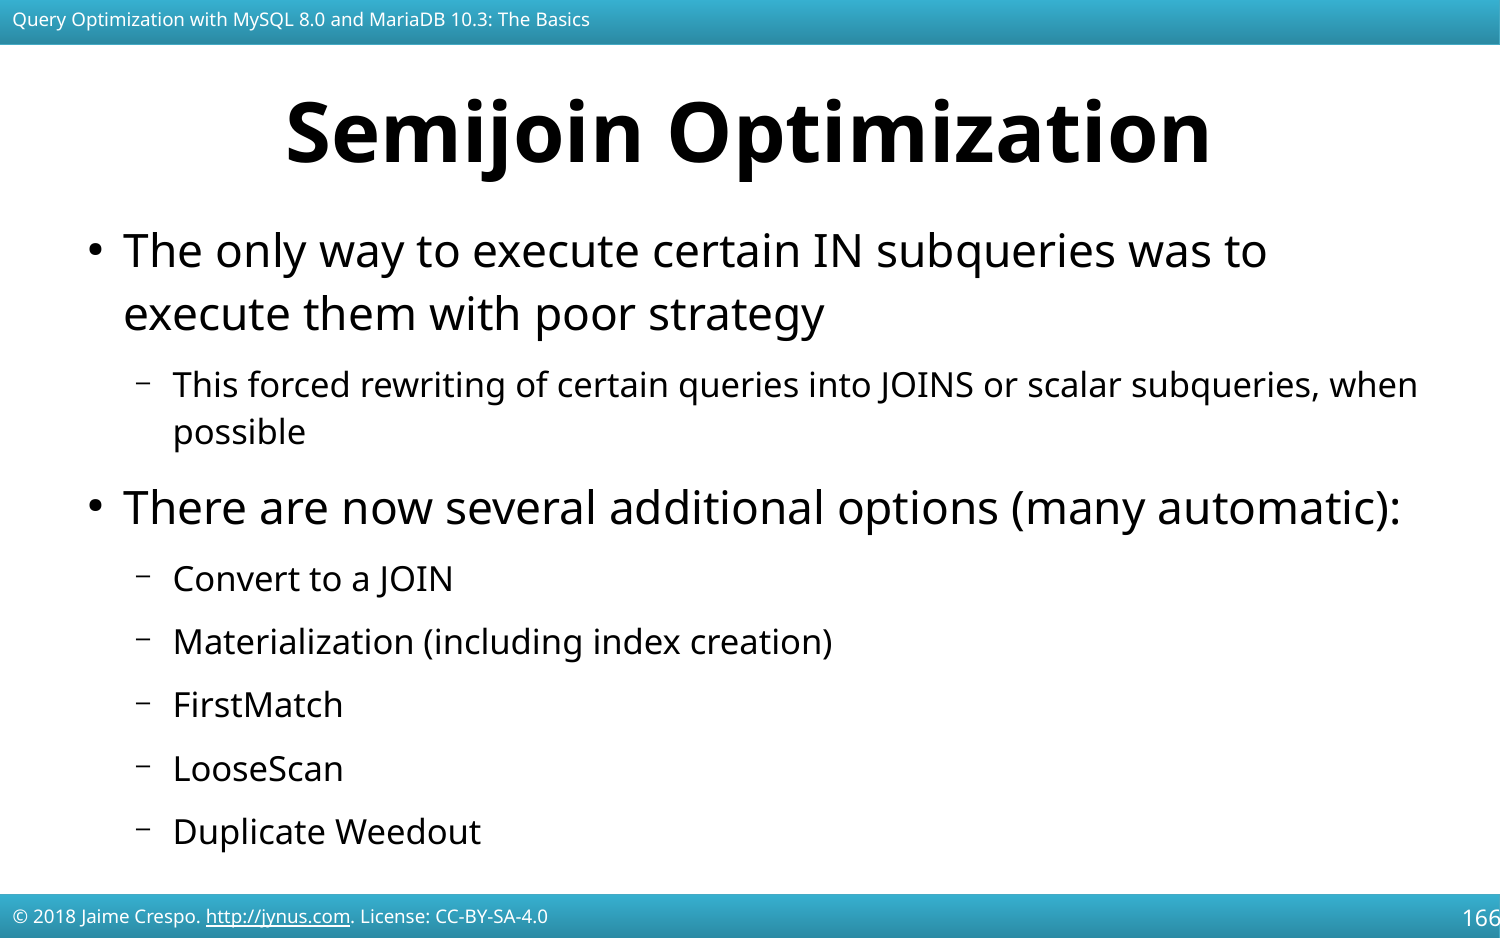

# Semijoin Optimization
The only way to execute certain IN subqueries was to execute them with poor strategy
This forced rewriting of certain queries into JOINS or scalar subqueries, when possible
There are now several additional options (many automatic):
Convert to a JOIN
Materialization (including index creation)
FirstMatch
LooseScan
Duplicate Weedout